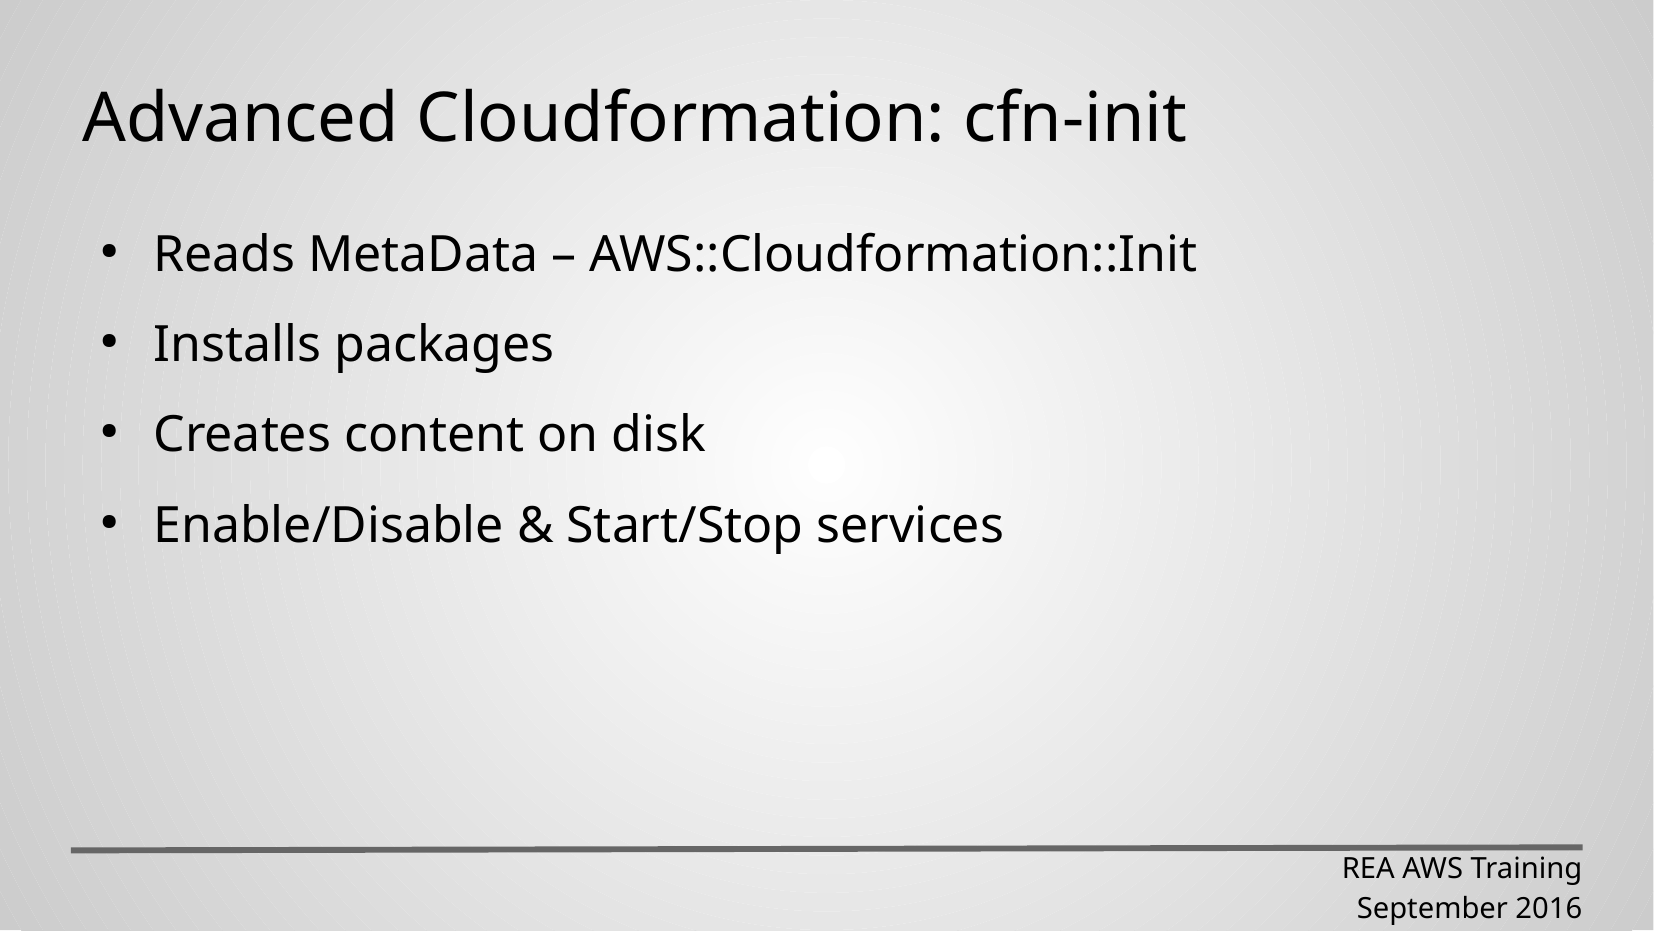

# Advanced Cloudformation: cfn-init
Reads MetaData – AWS::Cloudformation::Init
Installs packages
Creates content on disk
Enable/Disable & Start/Stop services